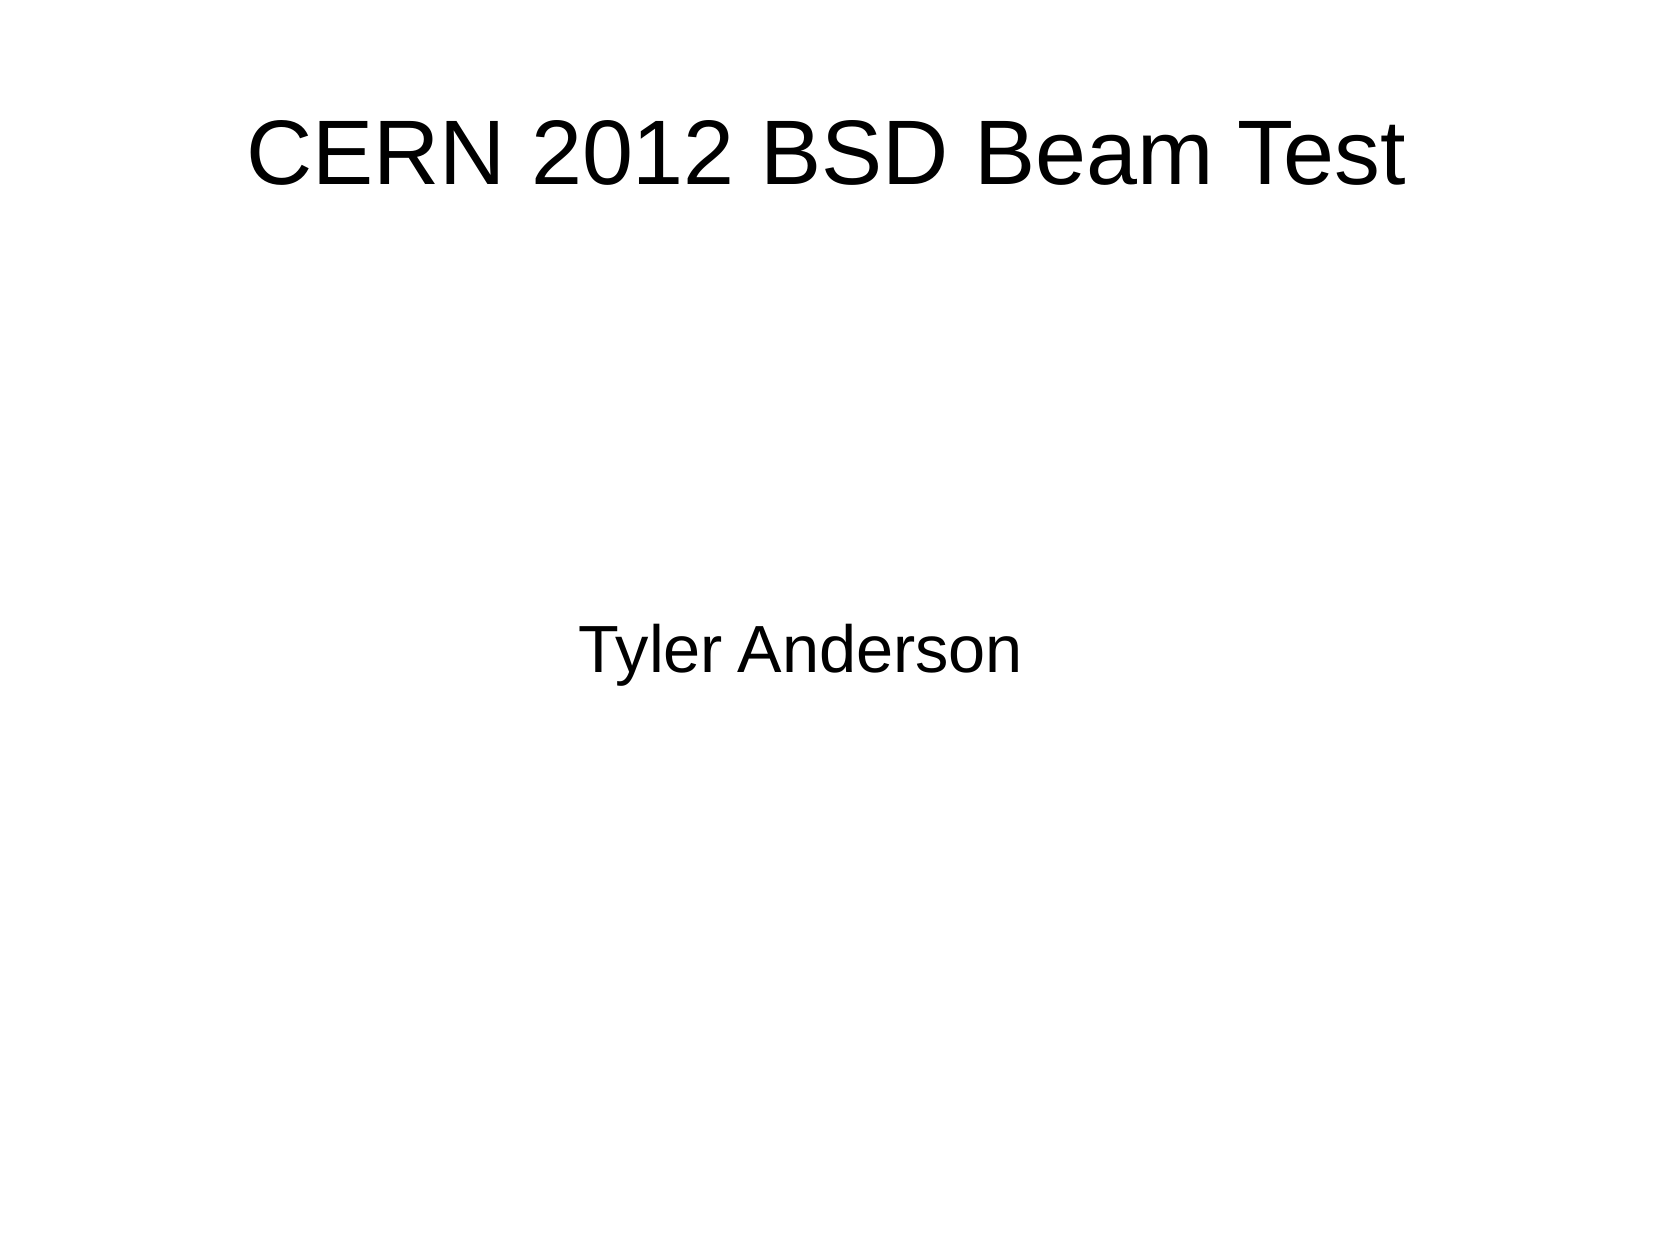

# CERN 2012 BSD Beam Test
Tyler Anderson